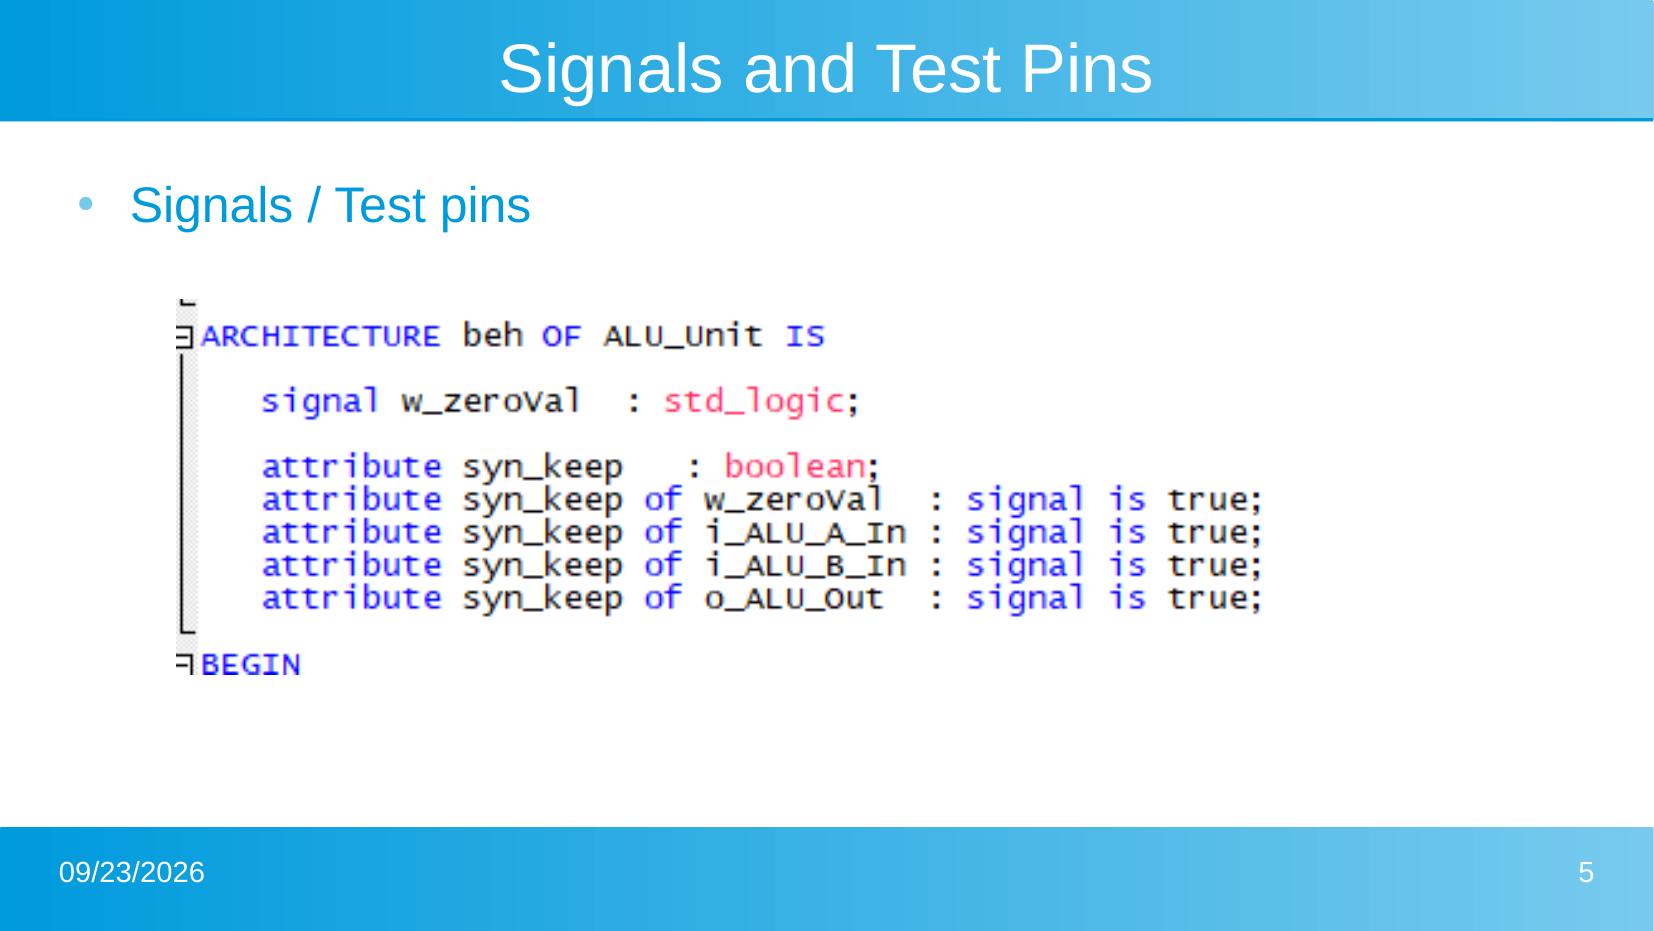

# Signals and Test Pins
Signals / Test pins
5